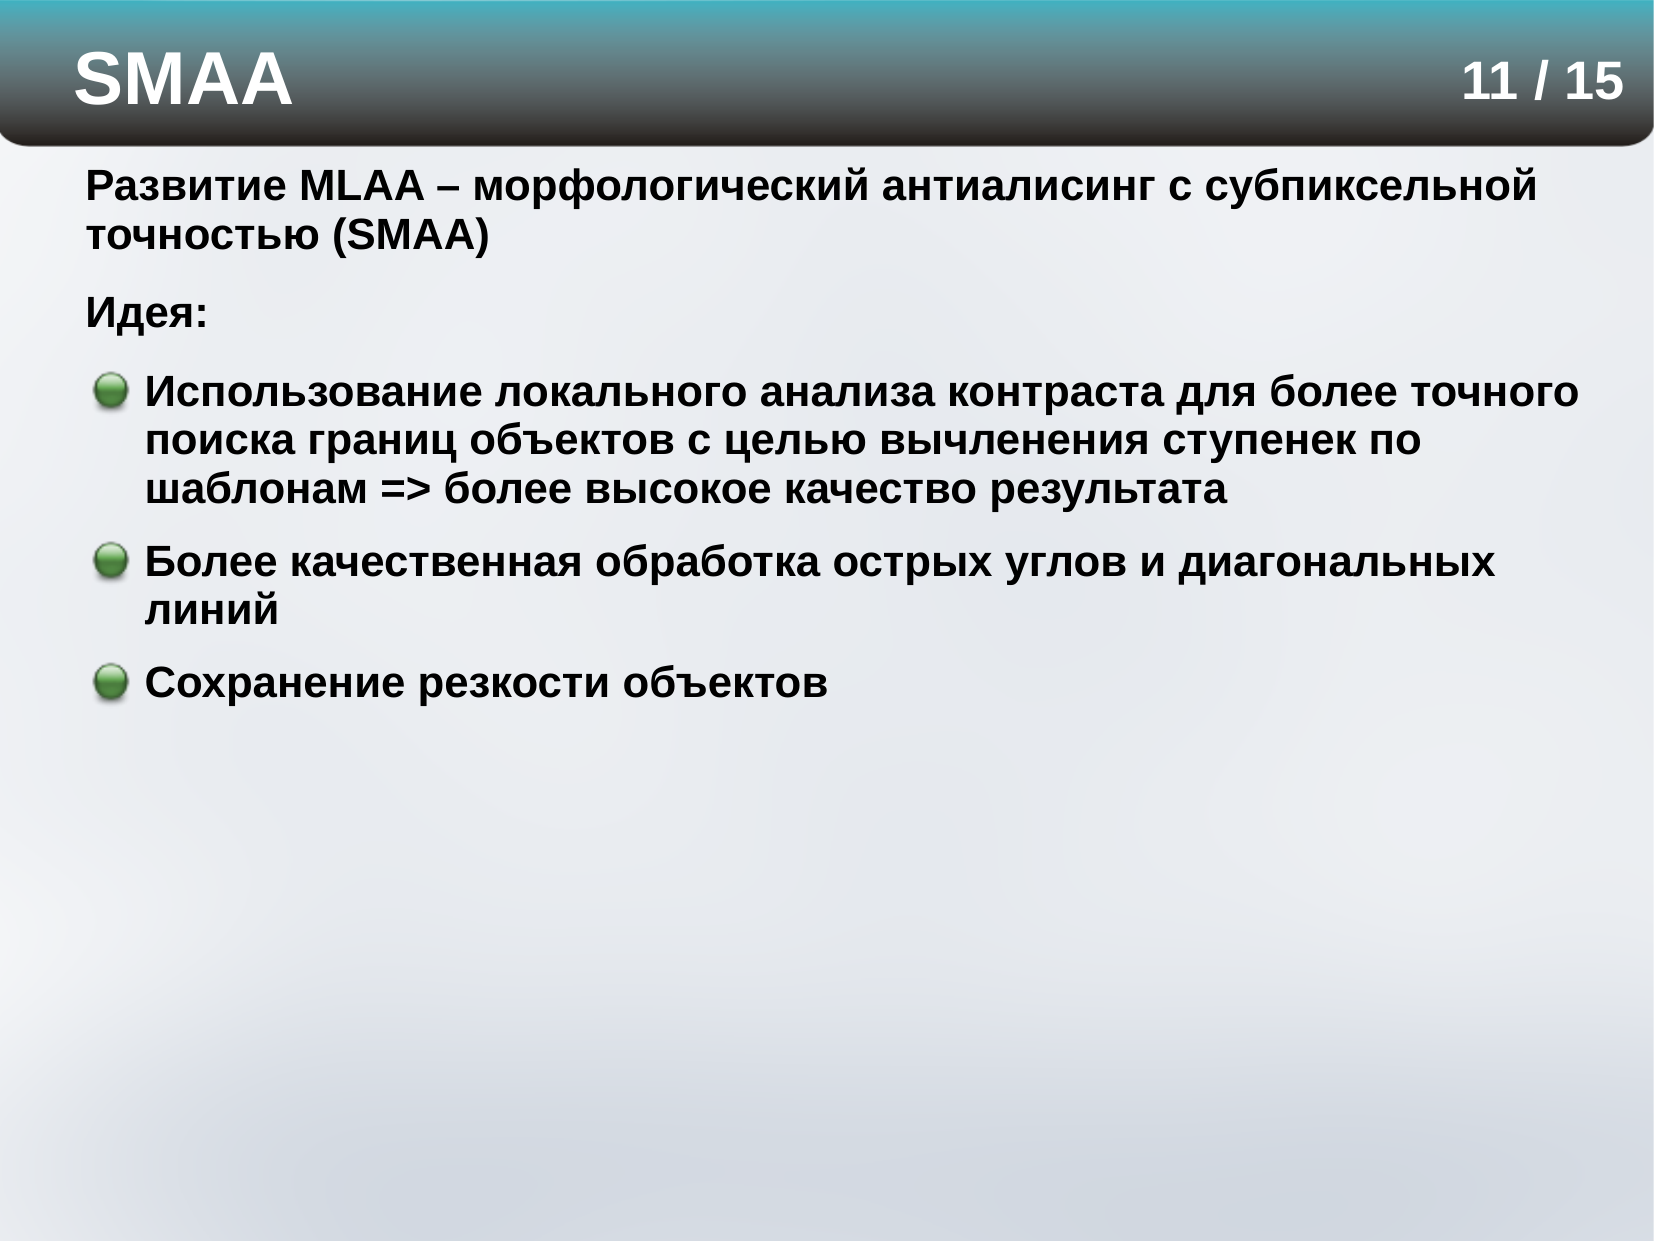

SMAA
Развитие MLAA – морфологический антиалисинг с субпиксельной точностью (SMAA)
Идея:
Использование локального анализа контраста для более точного поиска границ объектов с целью вычленения ступенек по шаблонам => более высокое качество результата
Более качественная обработка острых углов и диагональных линий
Сохранение резкости объектов